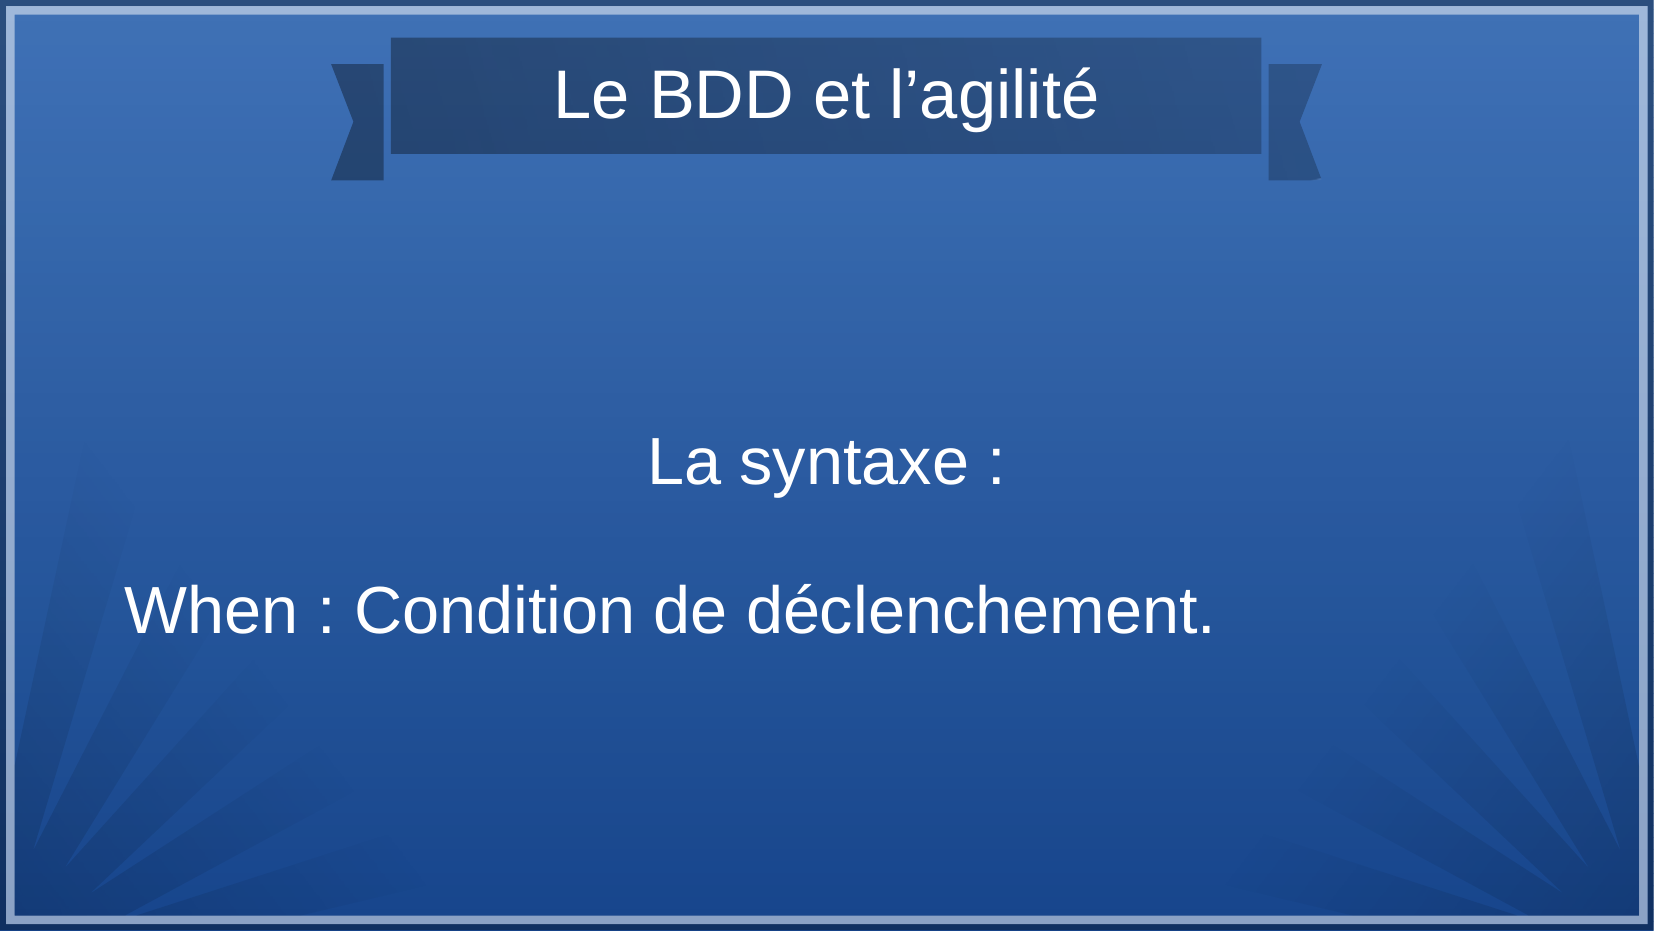

# Le BDD et l’agilité
La syntaxe :
 When : Condition de déclenchement.